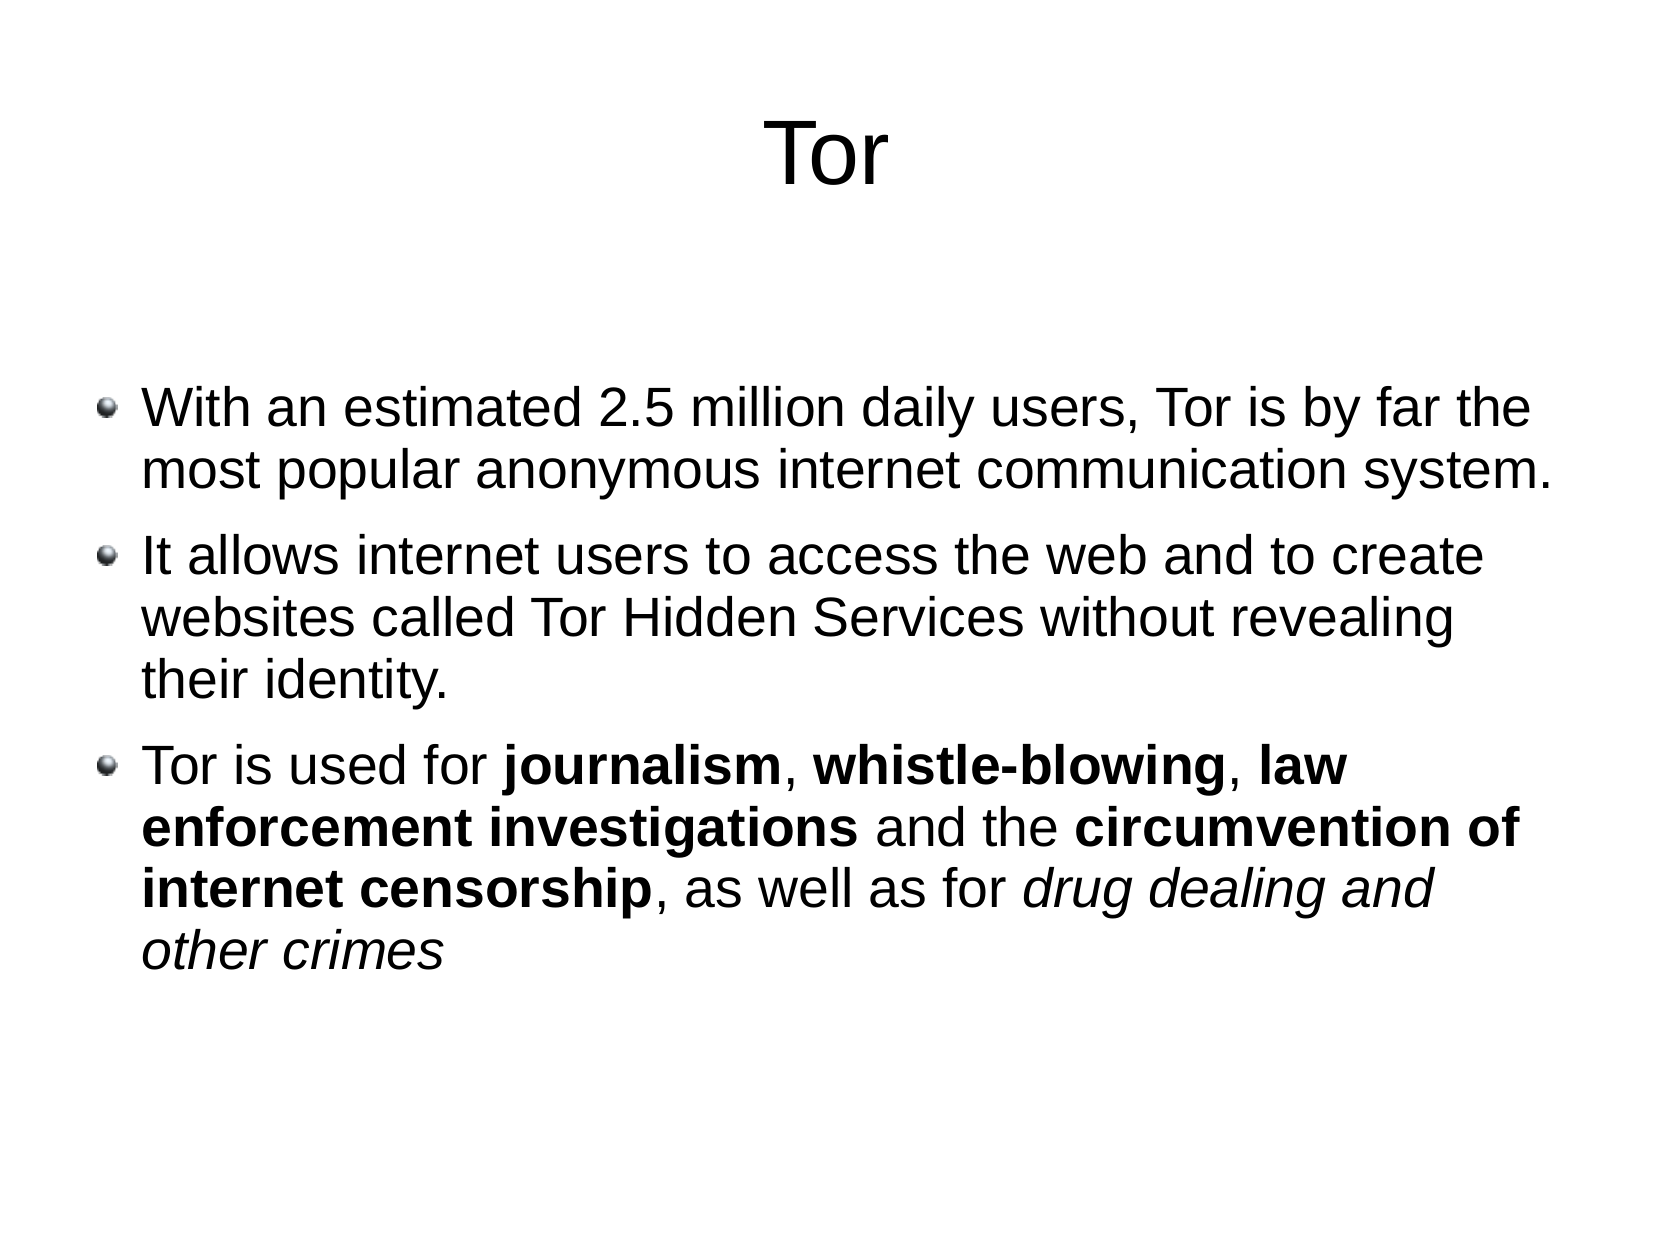

# Tor
With an estimated 2.5 million daily users, Tor is by far the most popular anonymous internet communication system.
It allows internet users to access the web and to create websites called Tor Hidden Services without revealing their identity.
Tor is used for journalism, whistle-blowing, law enforcement investigations and the circumvention of internet censorship, as well as for drug dealing and other crimes